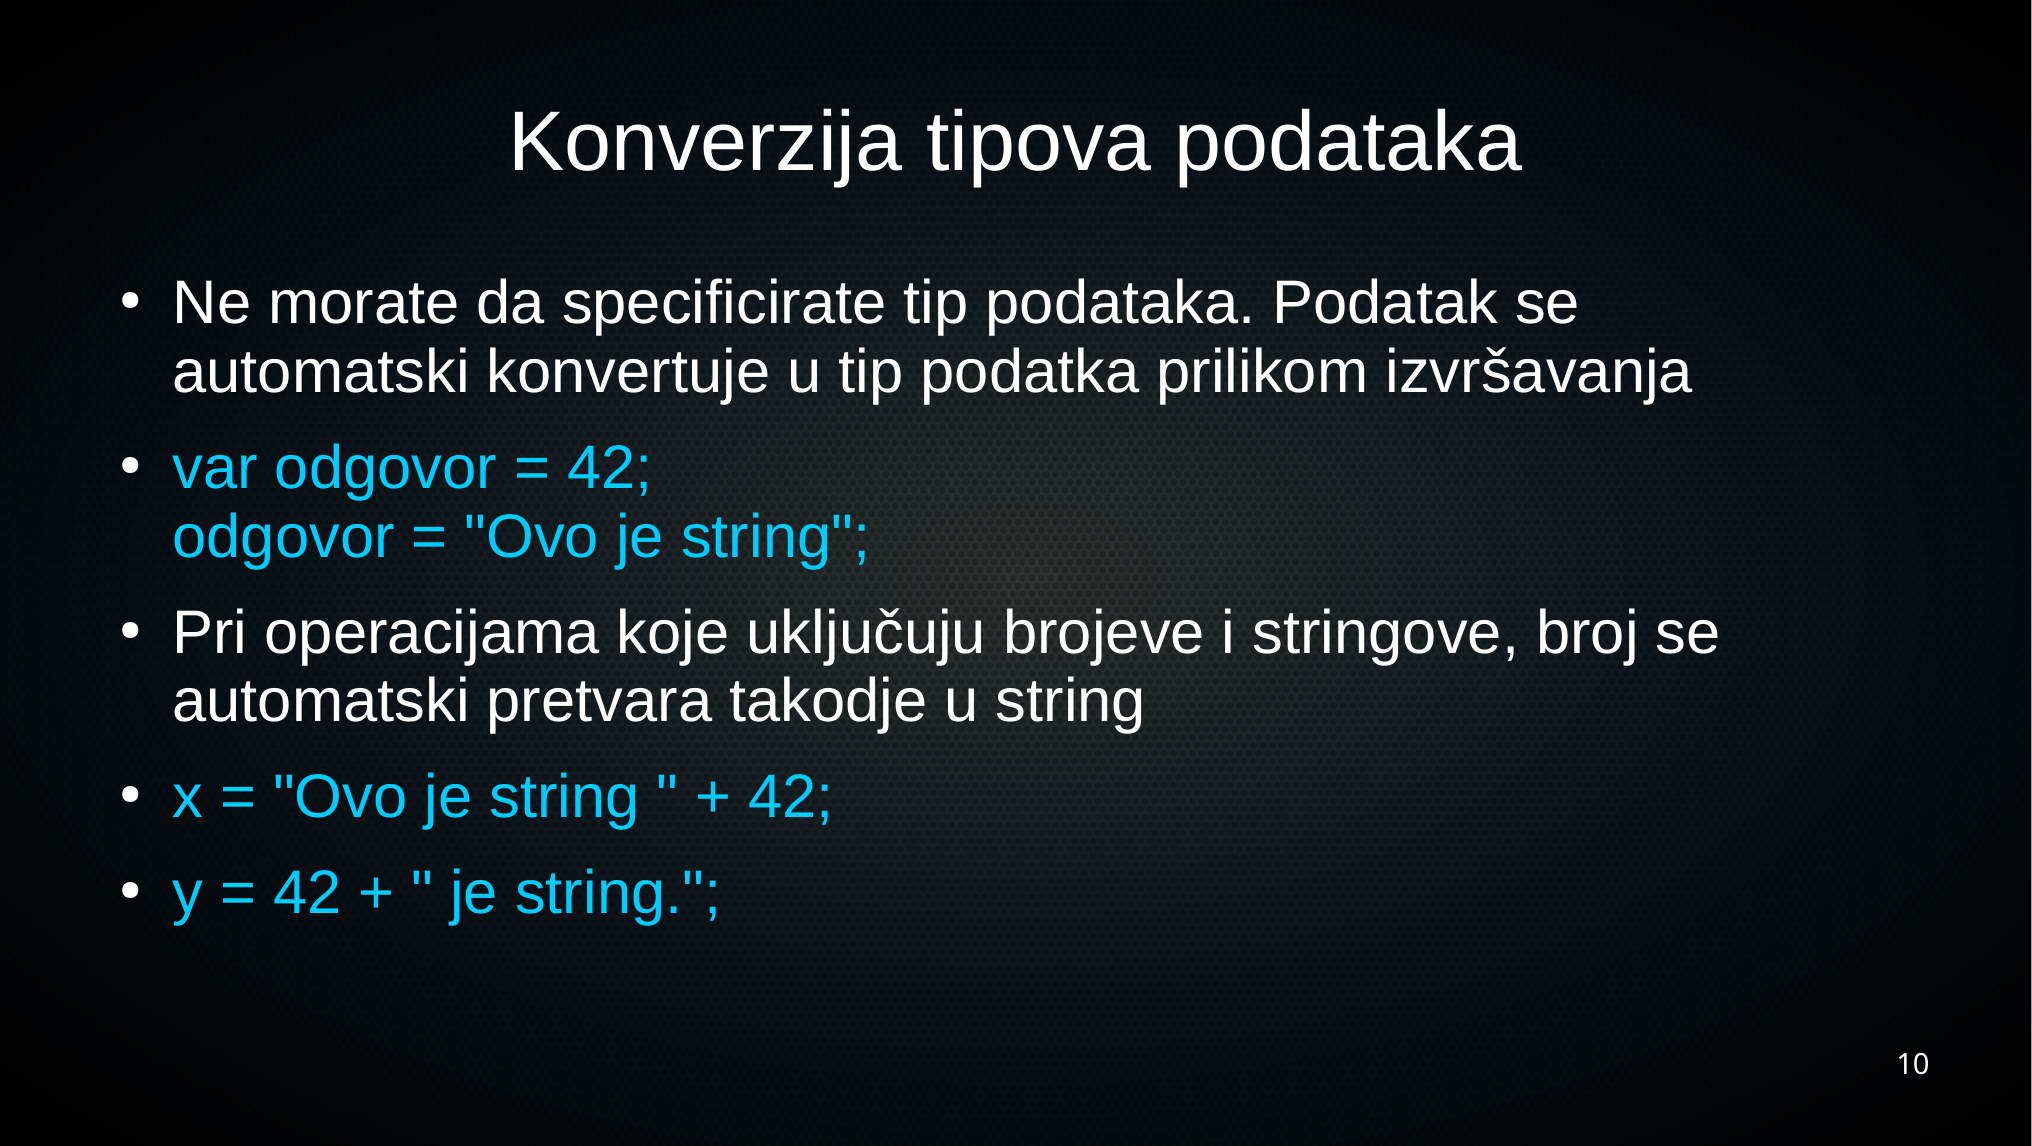

# Konverzija tipova podataka
Ne morate da specificirate tip podataka. Podatak se automatski konvertuje u tip podatka prilikom izvršаvanja
var odgovor = 42;
odgovor = "Ovo je string";
Pri operacijama koje uključuju brojeve i stringove, broj se automatski pretvara takodje u string
x = "Ovo je string " + 42;
y = 42 + " je string.";
10